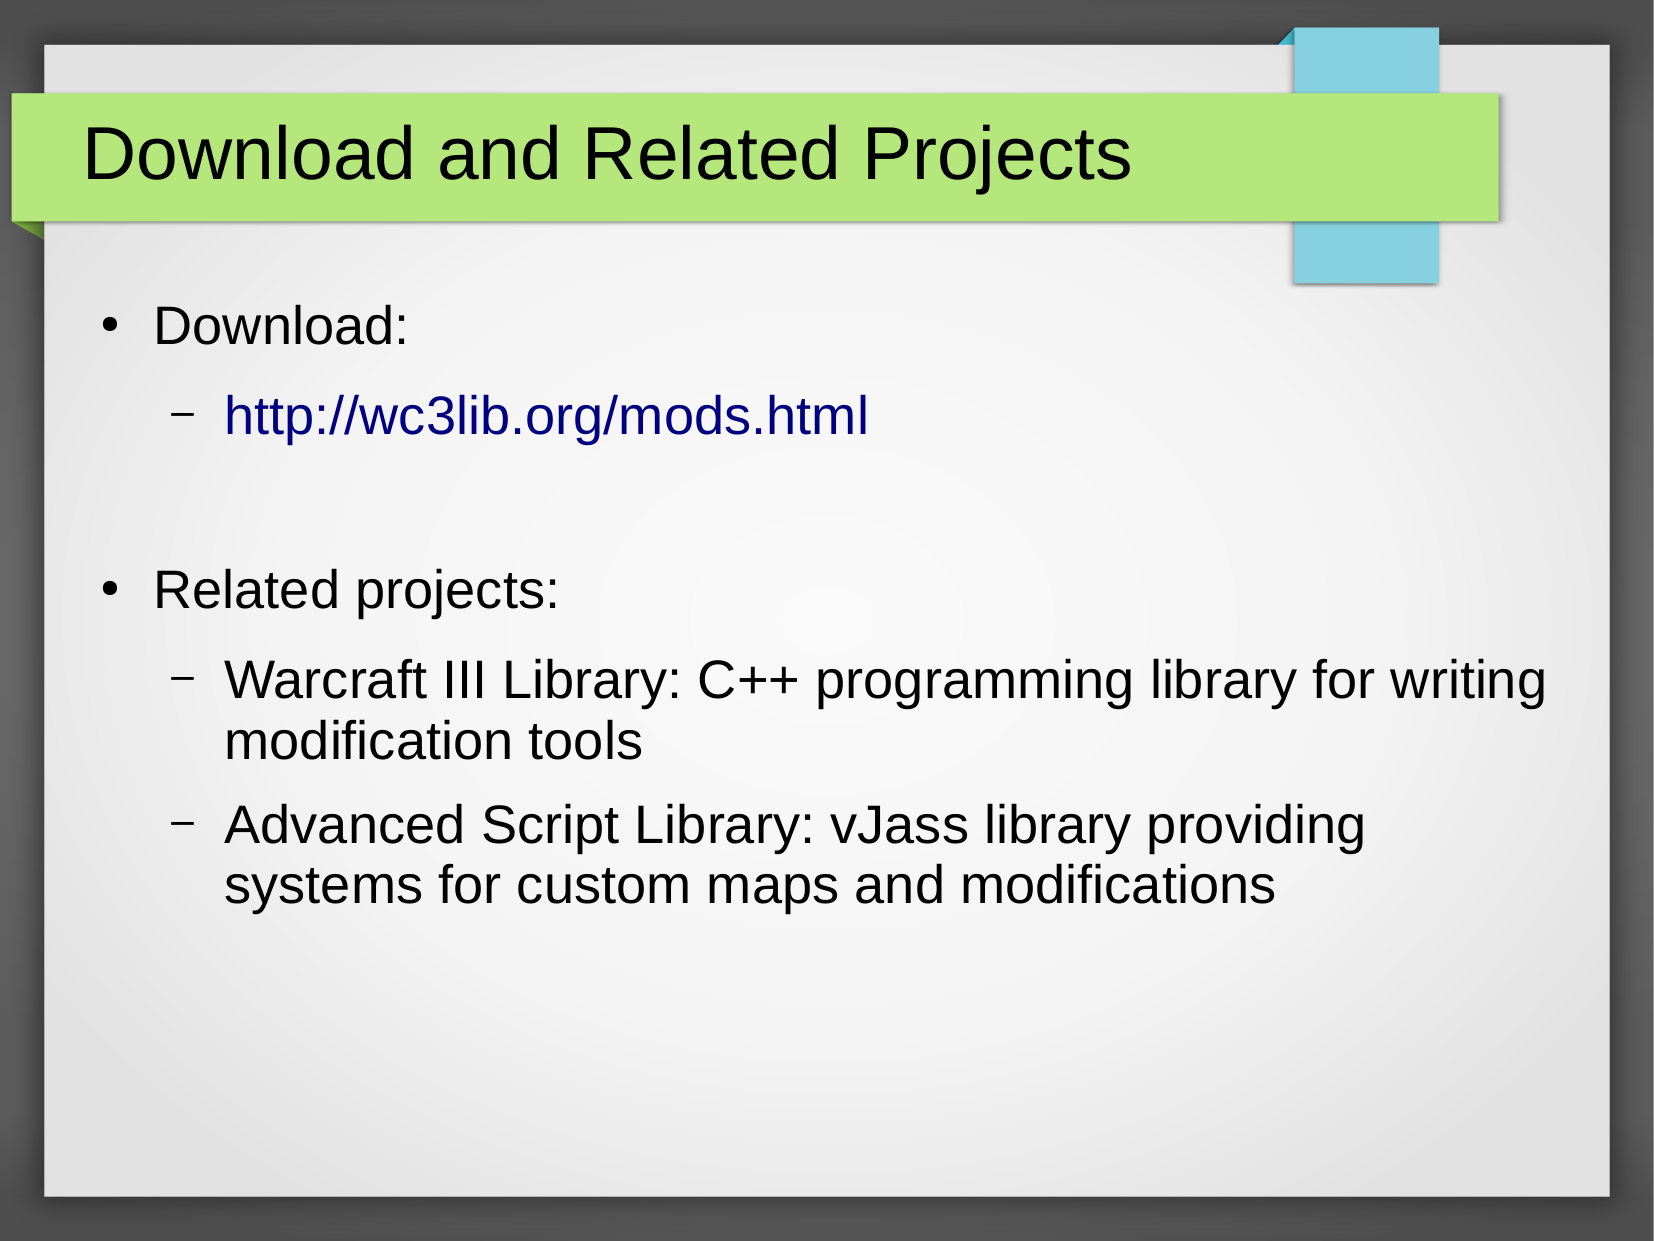

# Download and Related Projects
Download:
http://wc3lib.org/mods.html
Related projects:
Warcraft III Library: C++ programming library for writing modification tools
Advanced Script Library: vJass library providing systems for custom maps and modifications